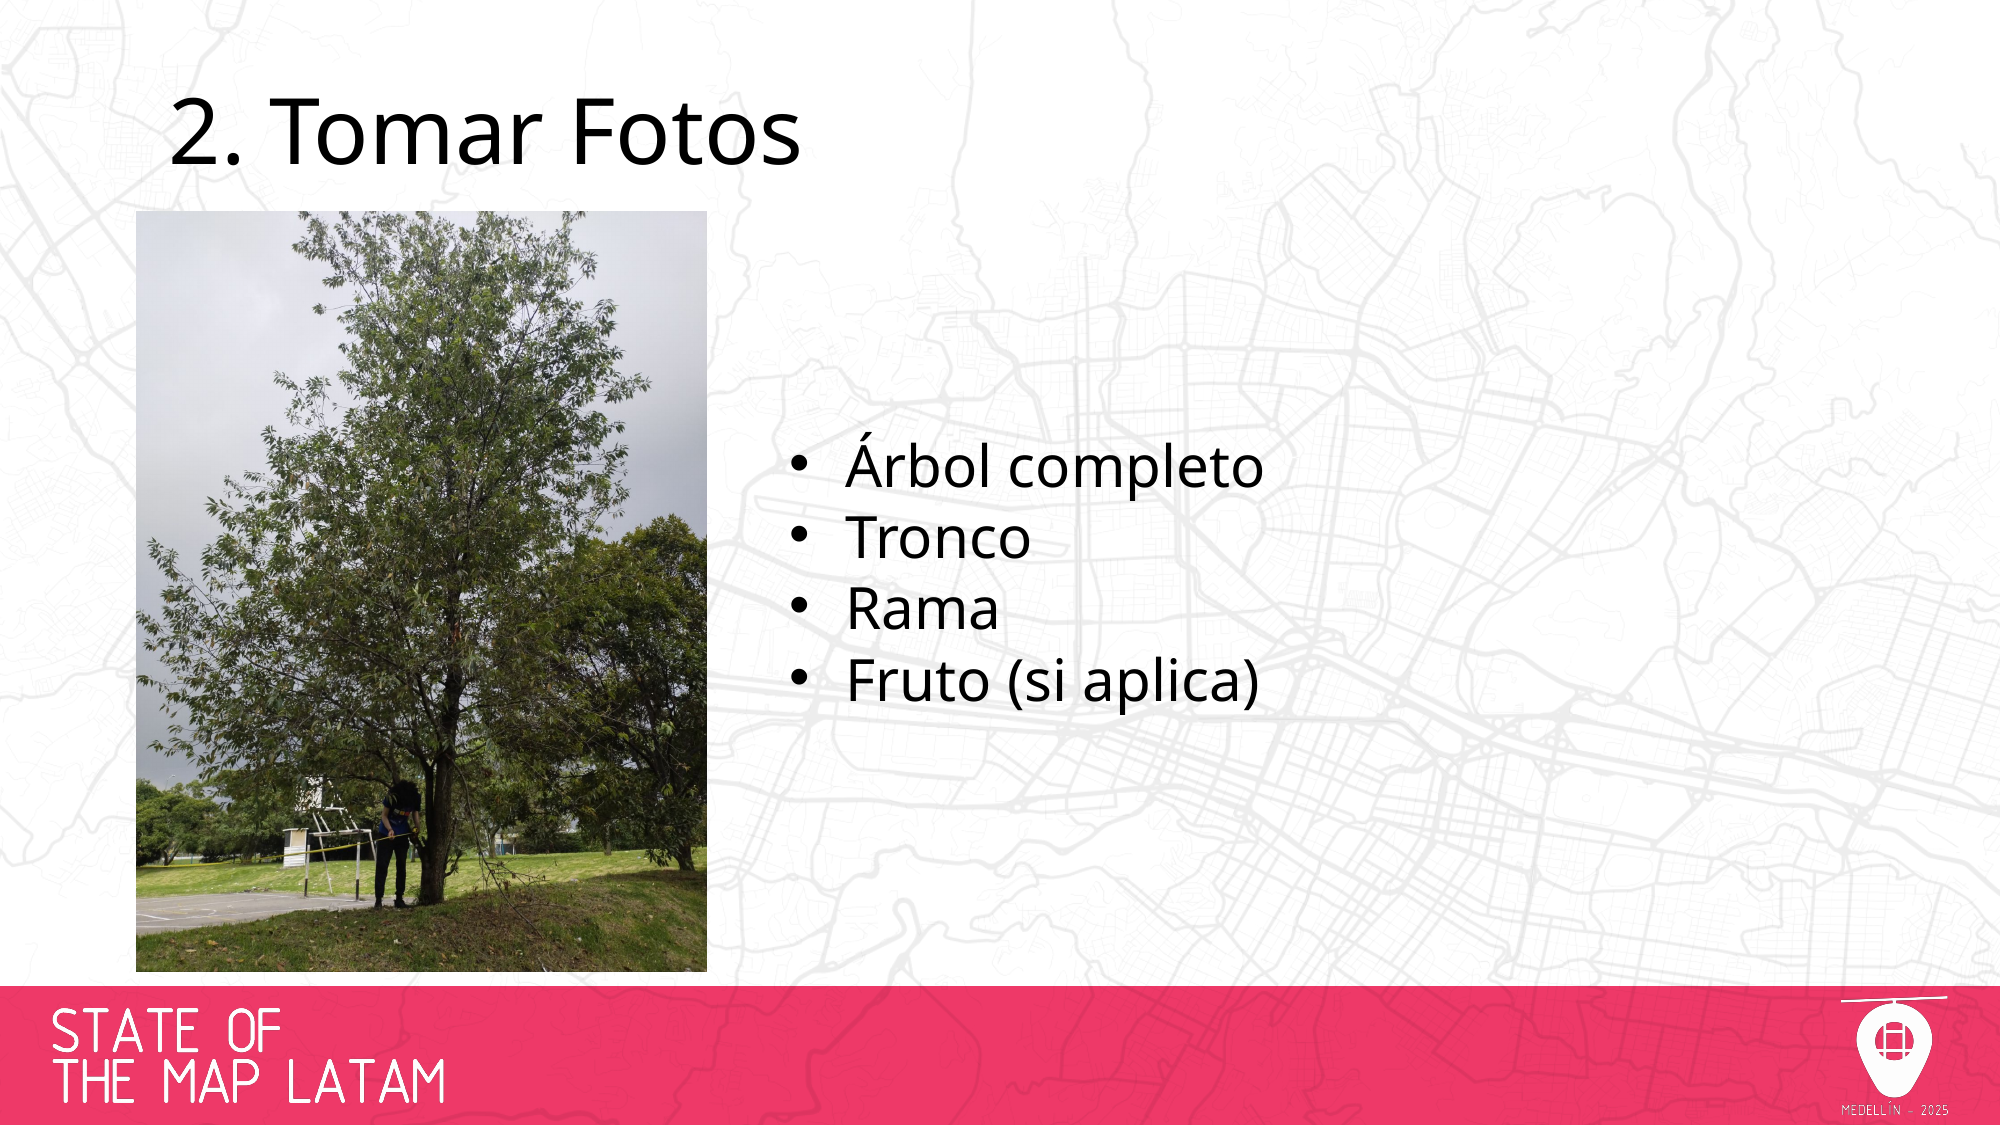

# 2. Tomar Fotos
Árbol completo
Tronco
Rama
Fruto (si aplica)